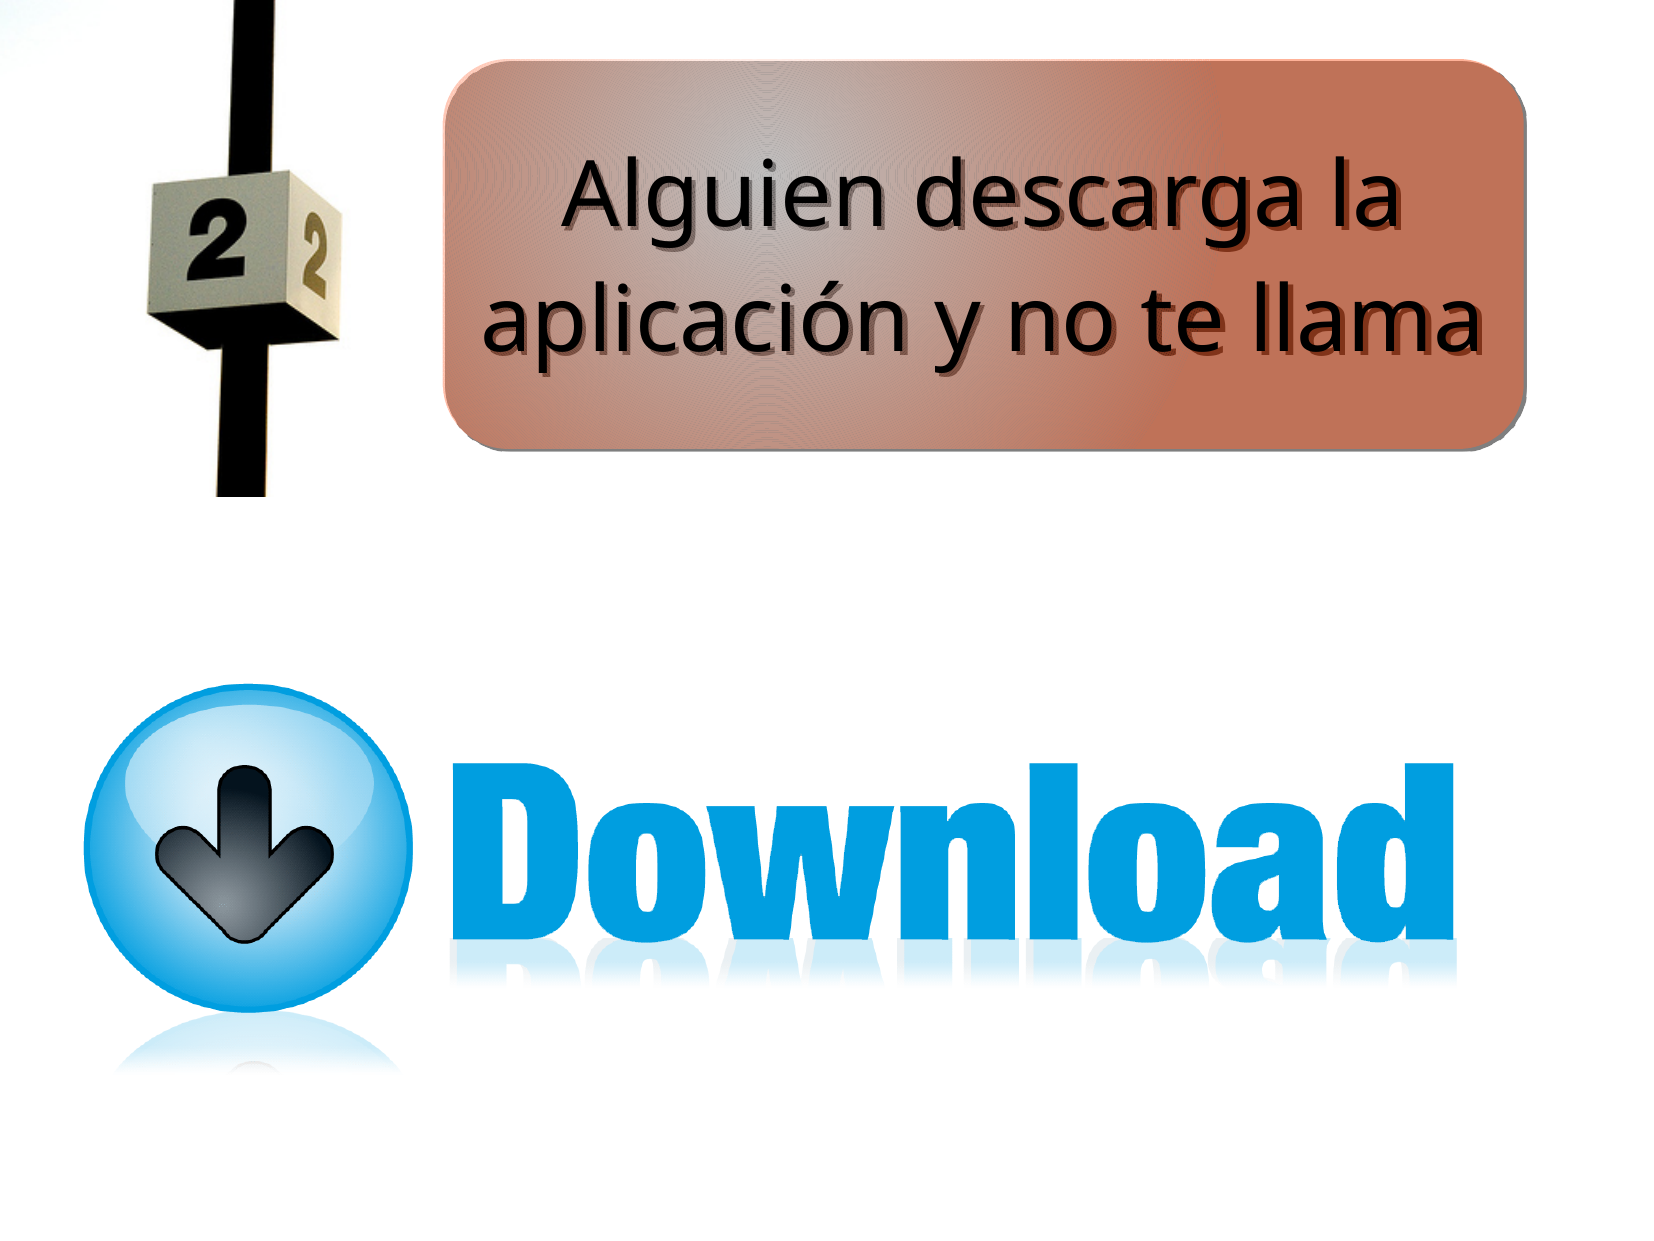

Alguien descarga la aplicación y no te llama